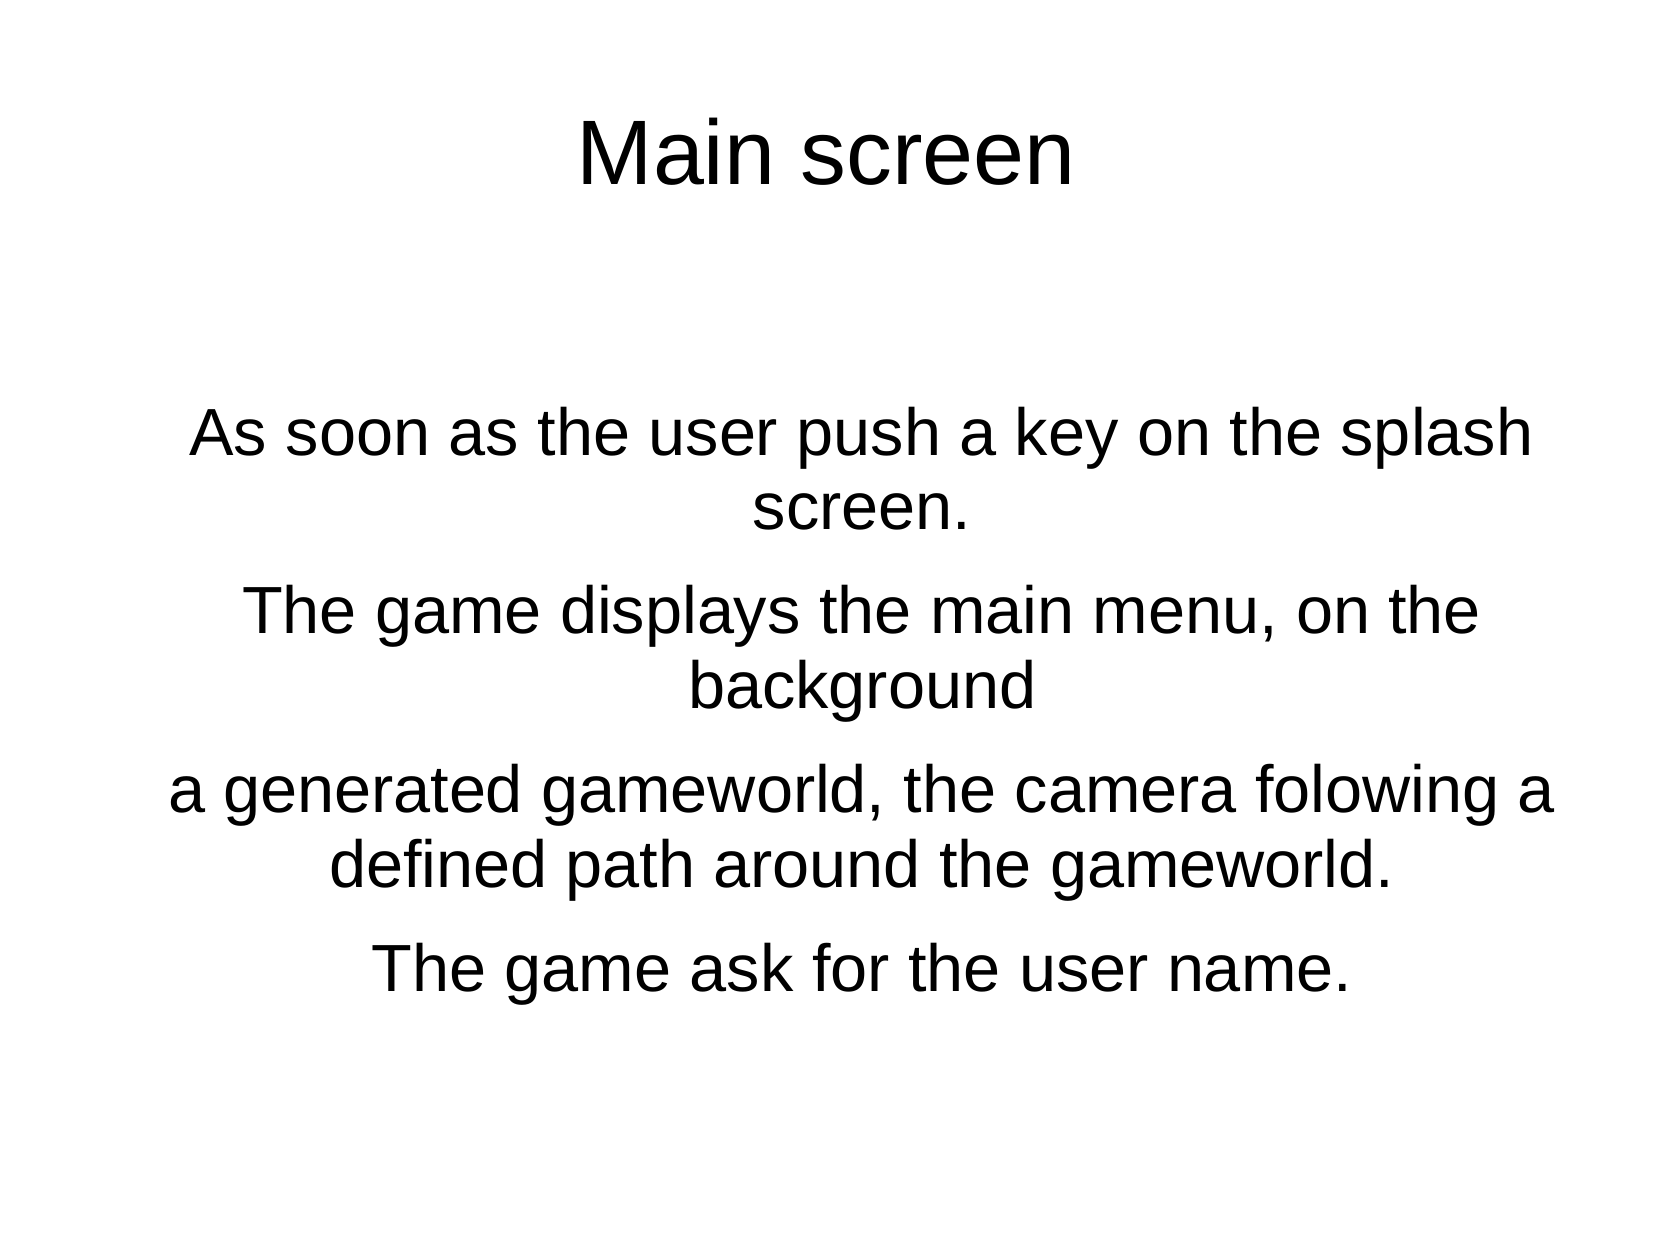

# Main screen
As soon as the user push a key on the splash screen.
The game displays the main menu, on the background
a generated gameworld, the camera folowing a defined path around the gameworld.
The game ask for the user name.